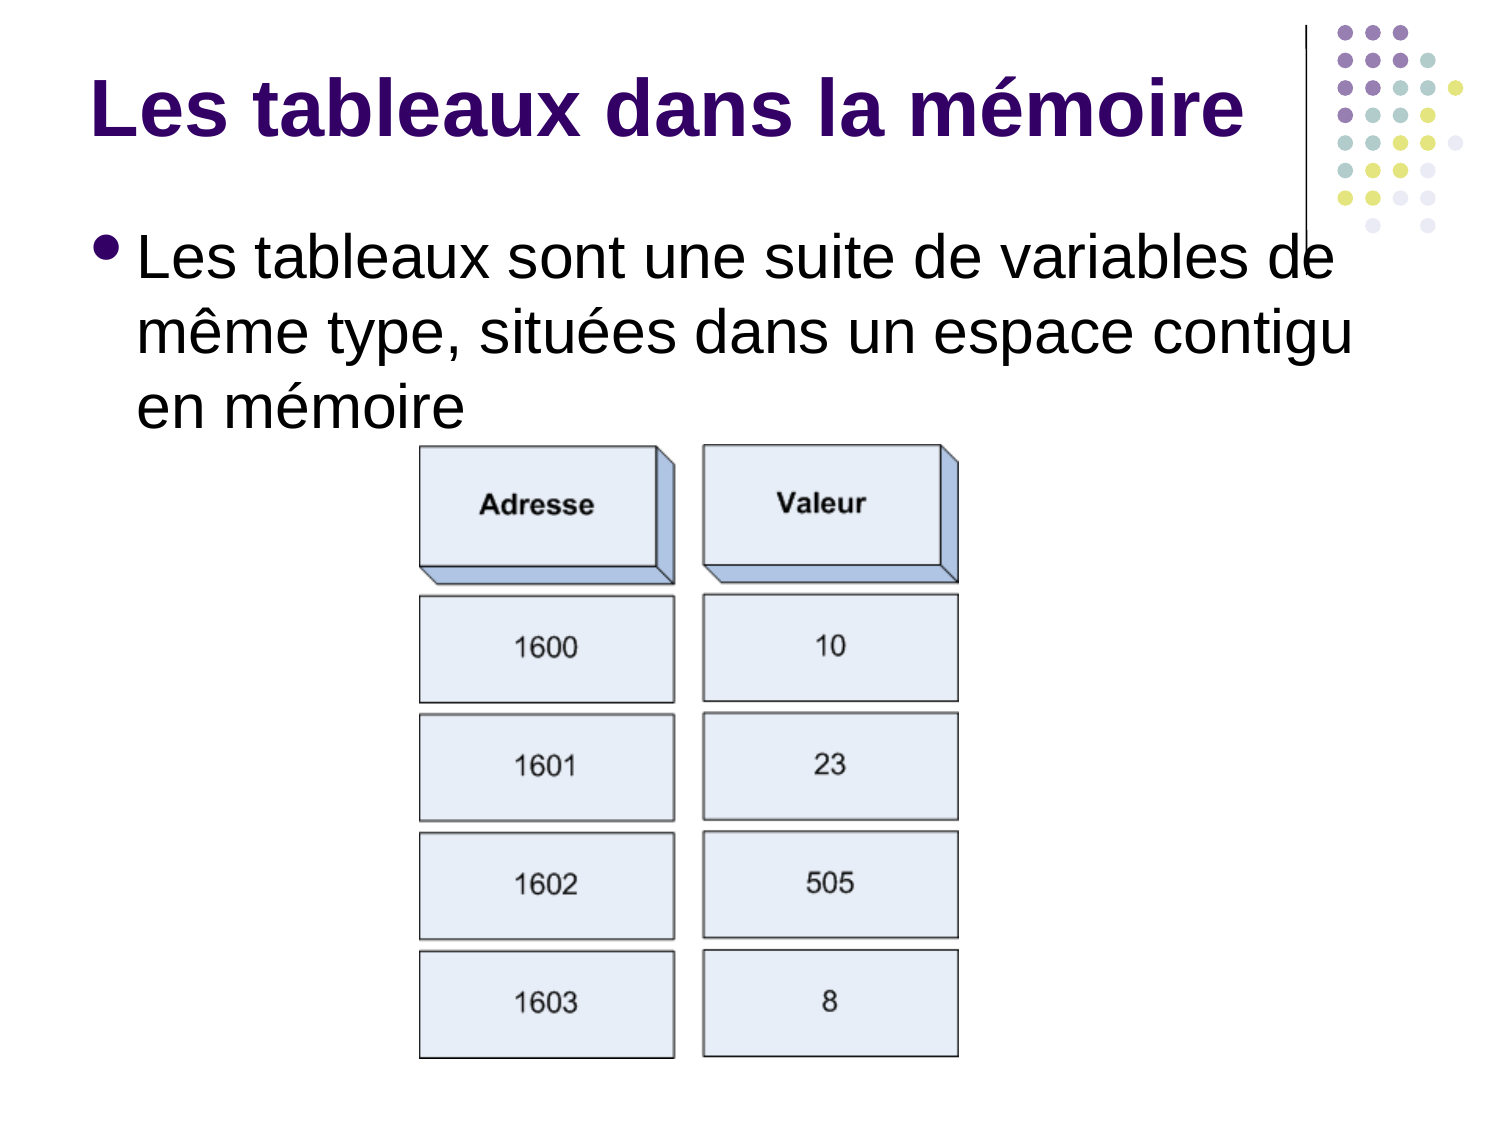

# Les tableaux dans la mémoire
Les tableaux sont une suite de variables de même type, situées dans un espace contigu en mémoire